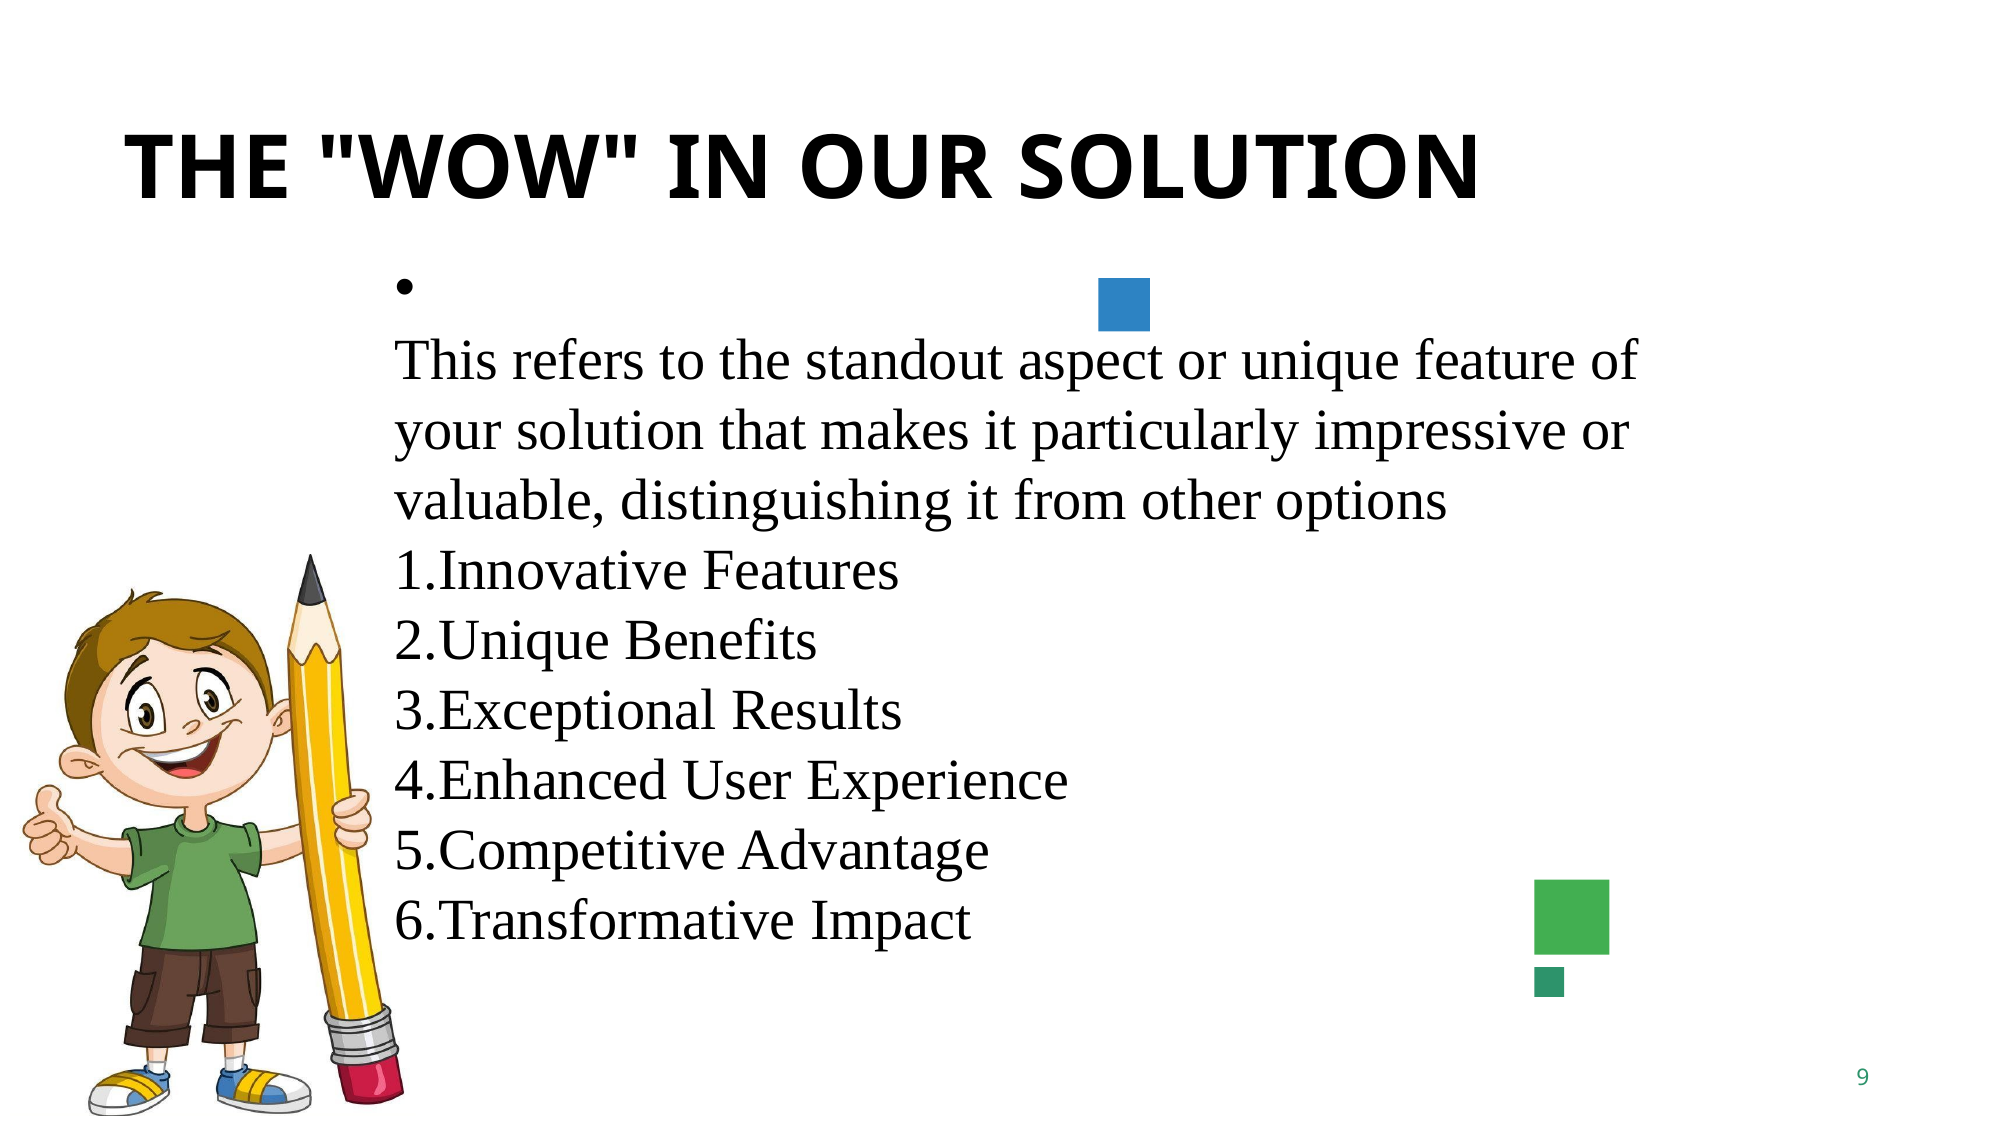

# THE "WOW" IN OUR SOLUTION
This refers to the standout aspect or unique feature of
your solution that makes it particularly impressive or
valuable, distinguishing it from other options
1.Innovative Features
2.Unique Benefits
3.Exceptional Results
4.Enhanced User Experience
5.Competitive Advantage
6.Transformative Impact
3/21/2024 Annual Review